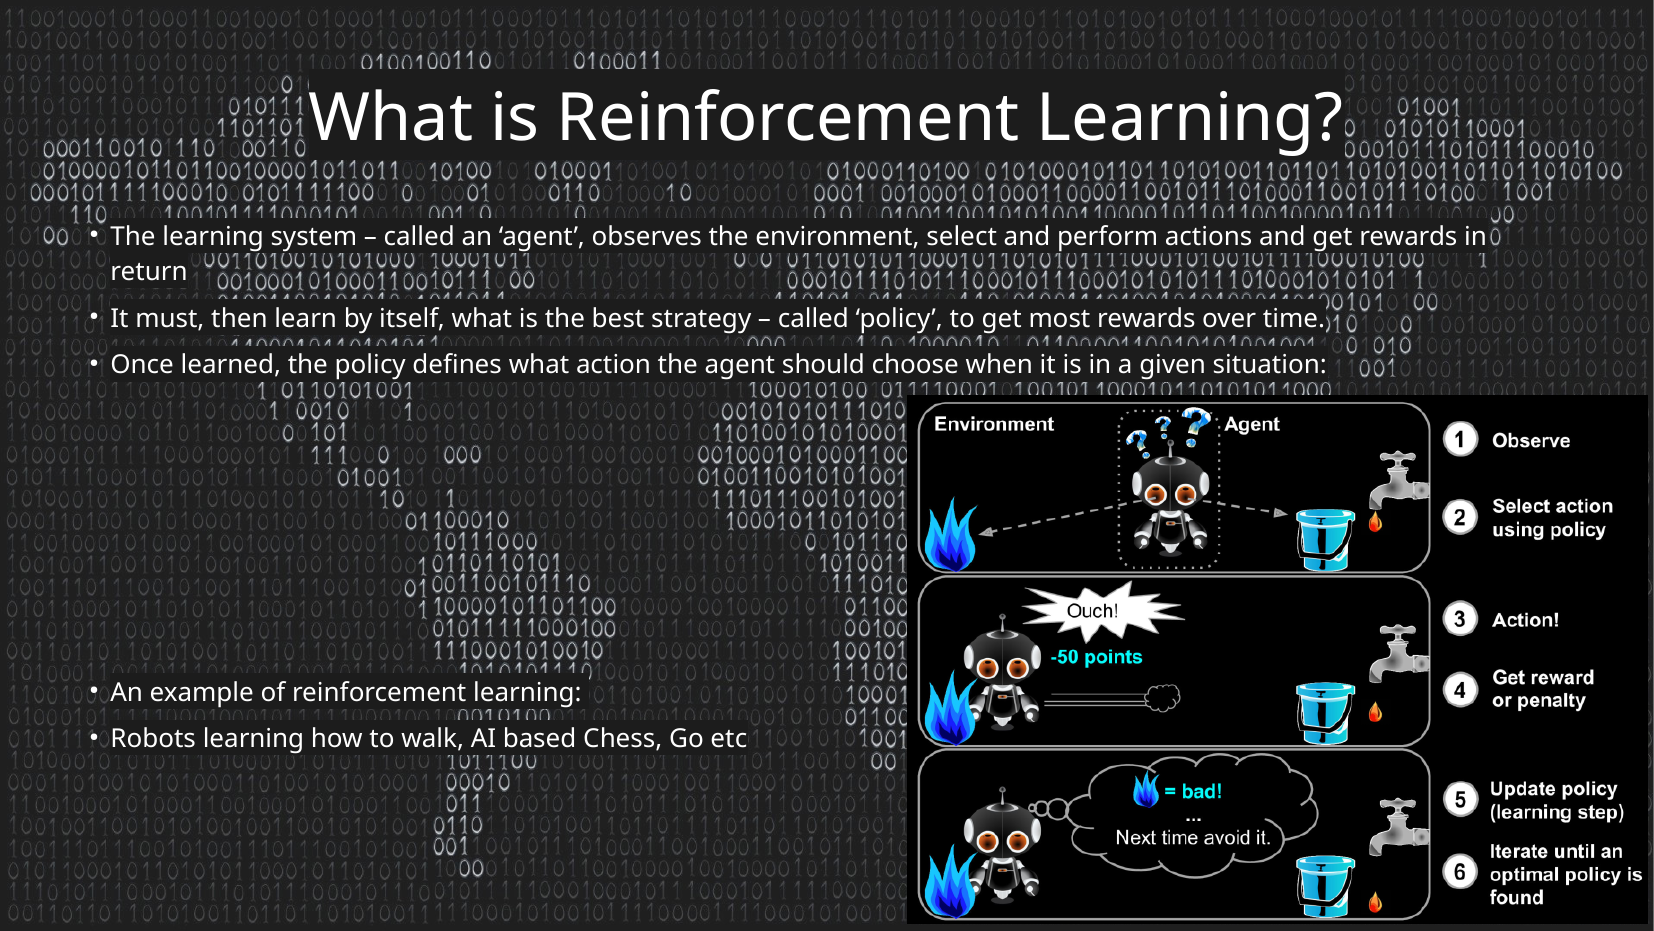

# What is Reinforcement Learning?
The learning system – called an ‘agent’, observes the environment, select and perform actions and get rewards in return
It must, then learn by itself, what is the best strategy – called ‘policy’, to get most rewards over time.
Once learned, the policy defines what action the agent should choose when it is in a given situation:
An example of reinforcement learning:
Robots learning how to walk, AI based Chess, Go etc